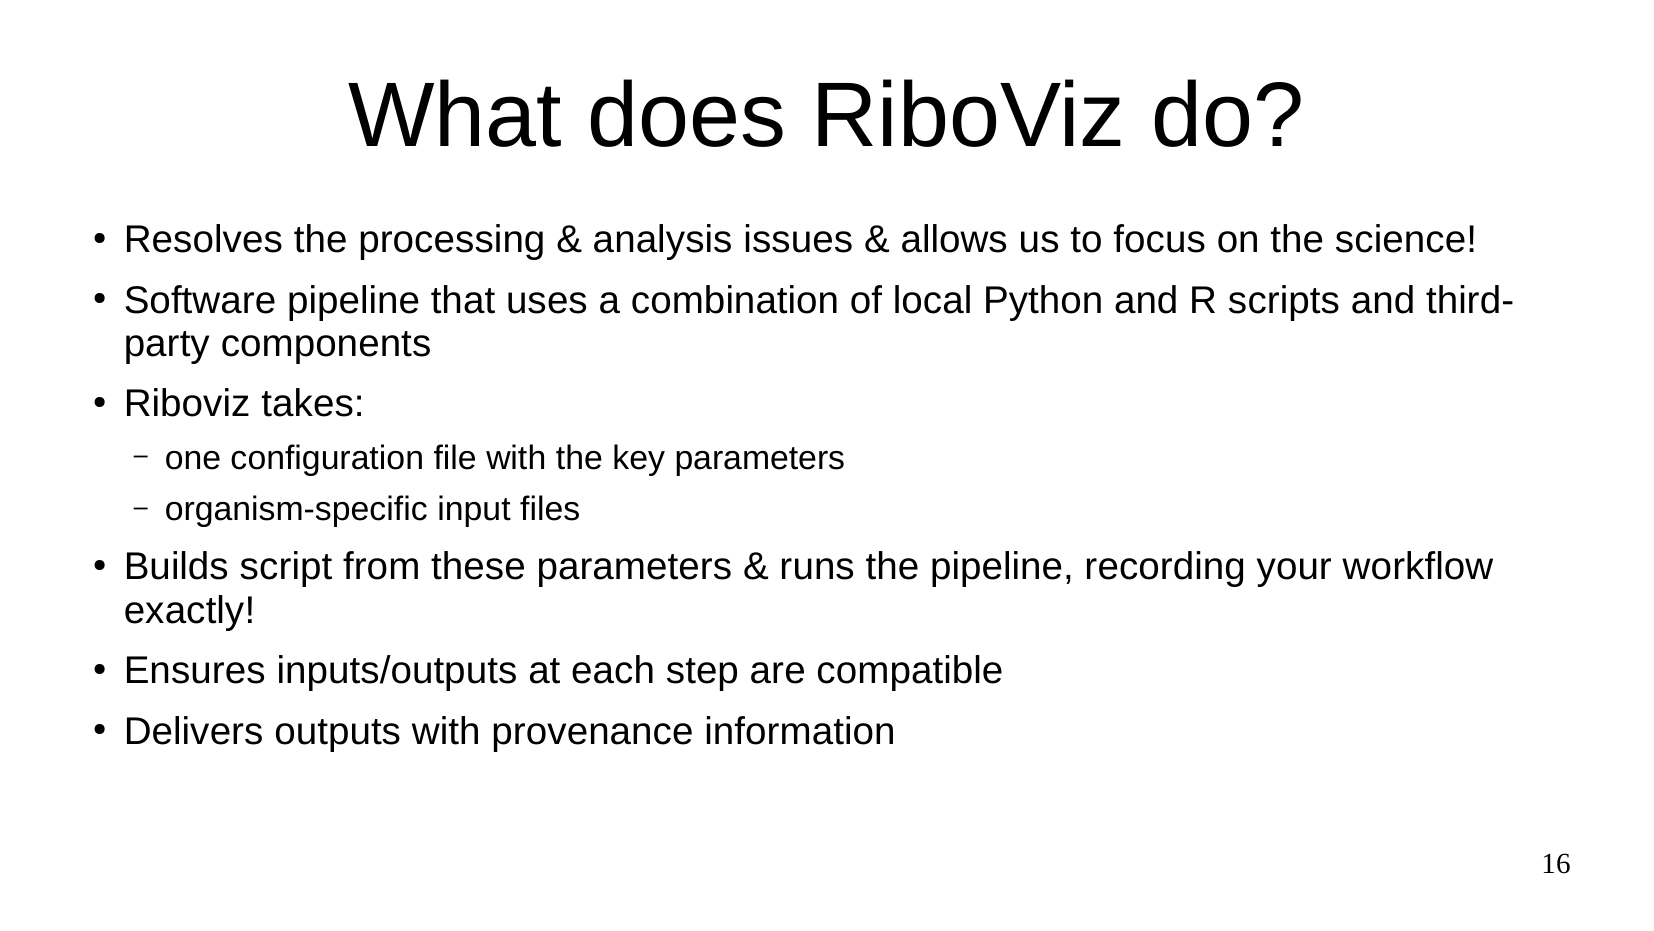

# What does RiboViz do?
Resolves the processing & analysis issues & allows us to focus on the science!
Software pipeline that uses a combination of local Python and R scripts and third-party components
Riboviz takes:
one configuration file with the key parameters
organism-specific input files
Builds script from these parameters & runs the pipeline, recording your workflow exactly!
Ensures inputs/outputs at each step are compatible
Delivers outputs with provenance information
16